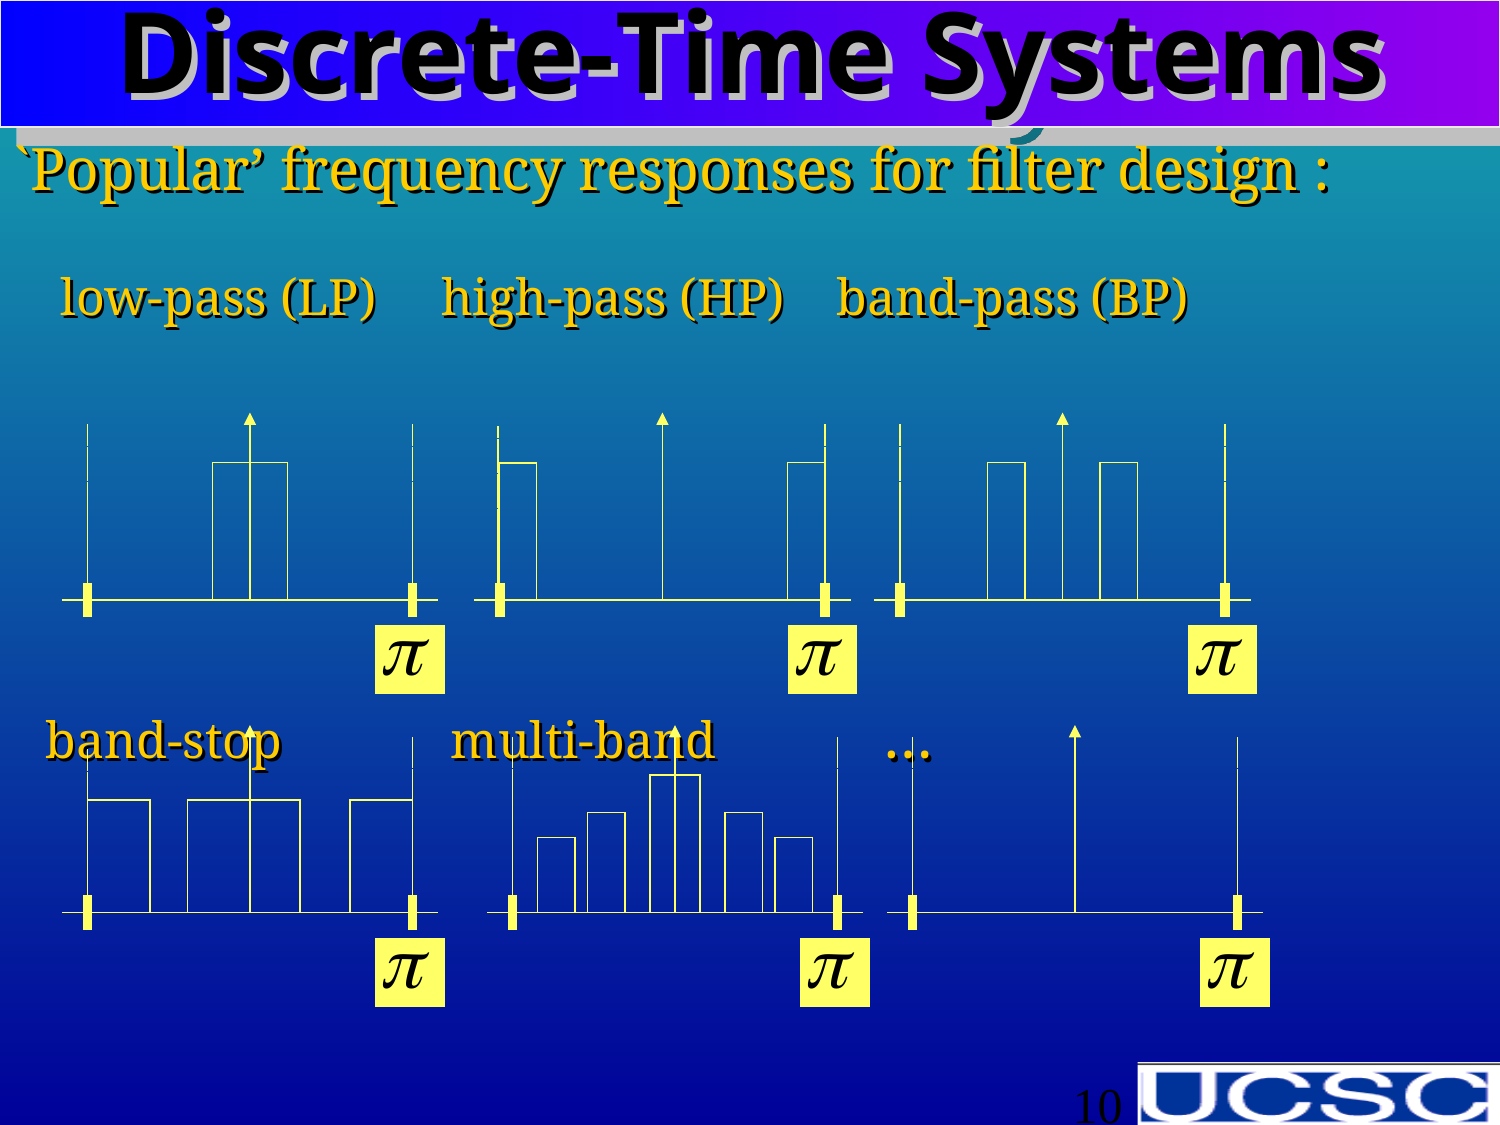

# Discrete-Time Systems
`Popular’ frequency responses for filter design :
 low-pass (LP) high-pass (HP) band-pass (BP)
 band-stop multi-band …
10